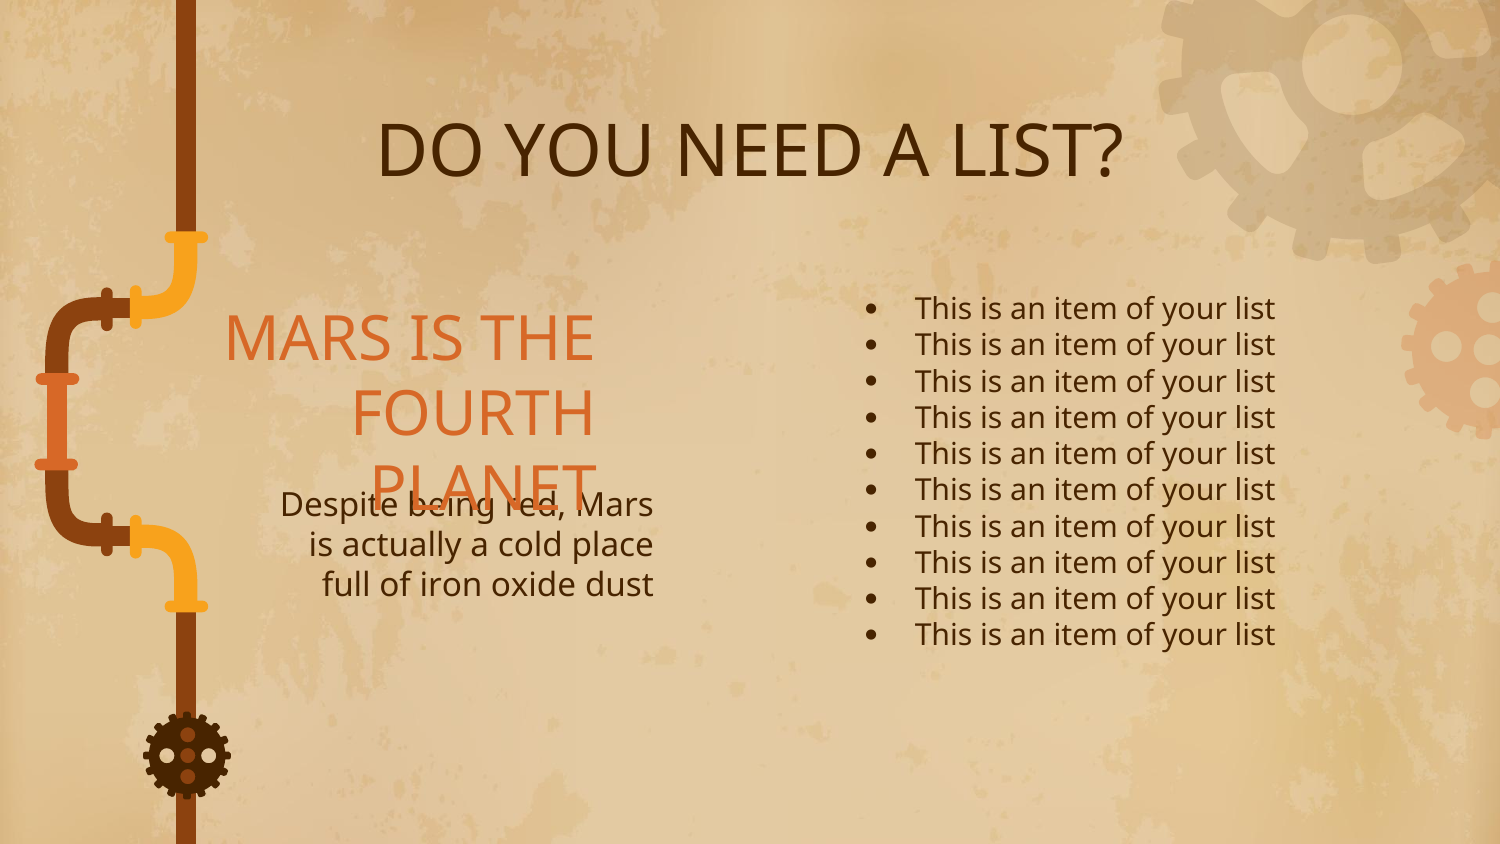

DO YOU NEED A LIST?
This is an item of your list
This is an item of your list
This is an item of your list
This is an item of your list
This is an item of your list
This is an item of your list
This is an item of your list
This is an item of your list
This is an item of your list
This is an item of your list
MARS IS THE
FOURTH PLANET
# Despite being red, Mars is actually a cold place full of iron oxide dust